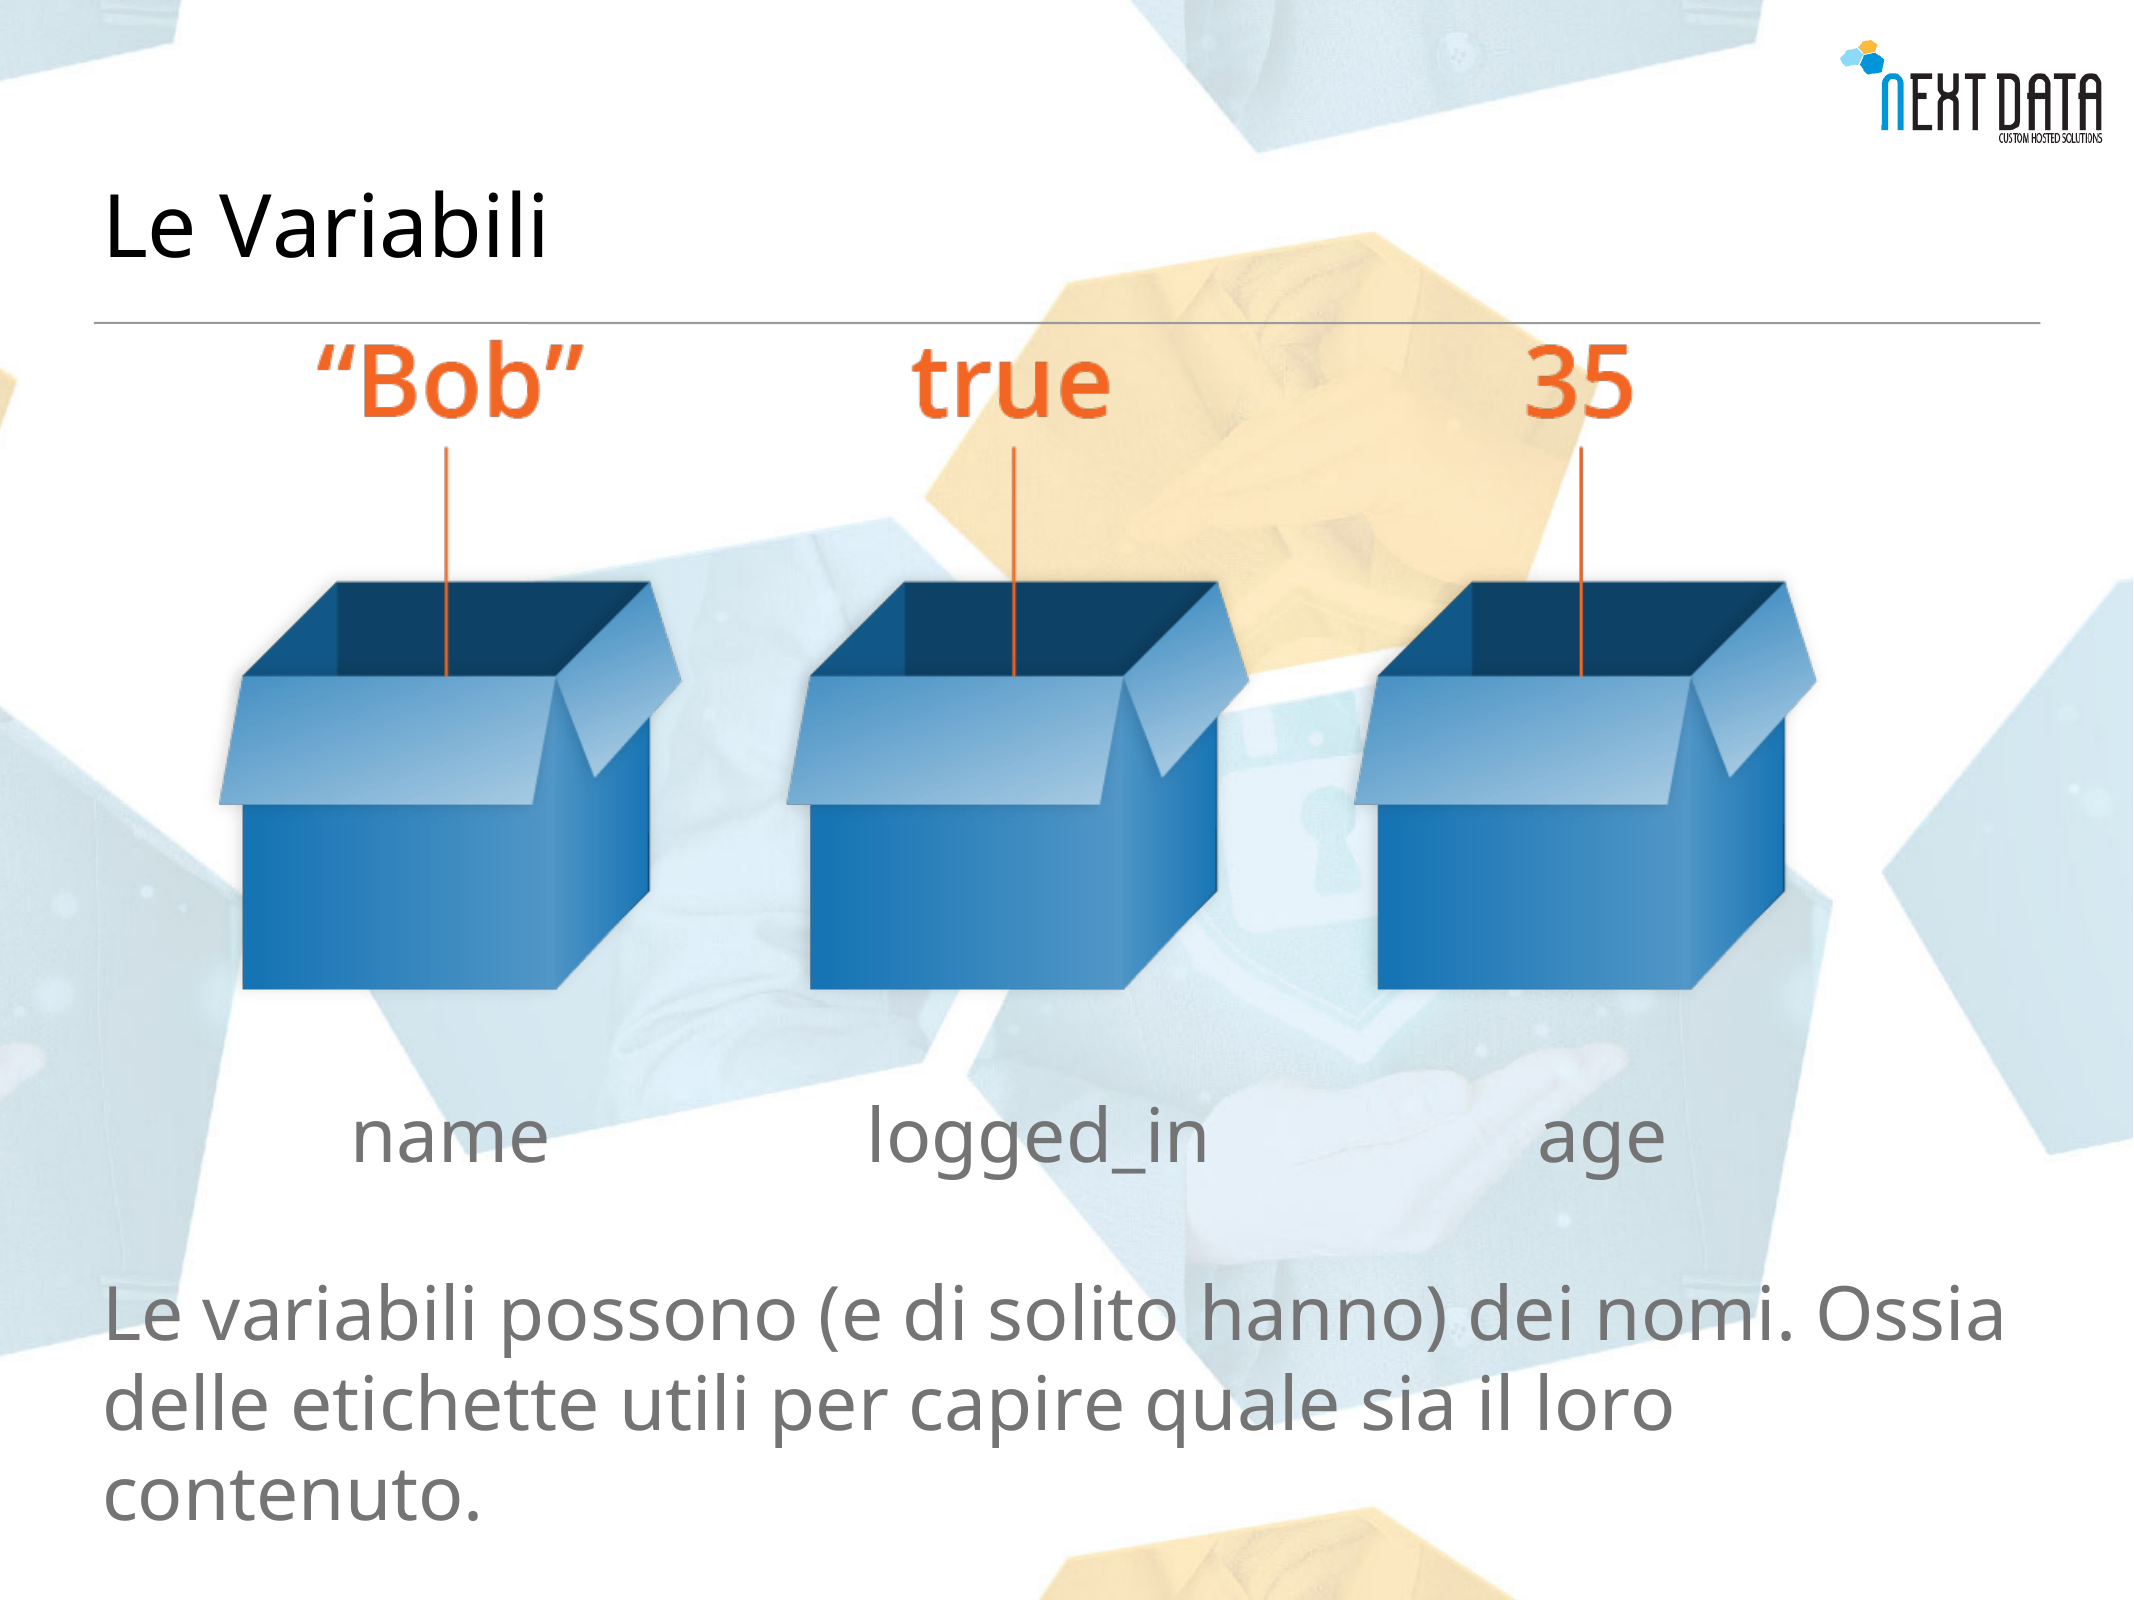

Le Variabili
		 name				logged_in				age
Le variabili possono (e di solito hanno) dei nomi. Ossia delle etichette utili per capire quale sia il loro contenuto.